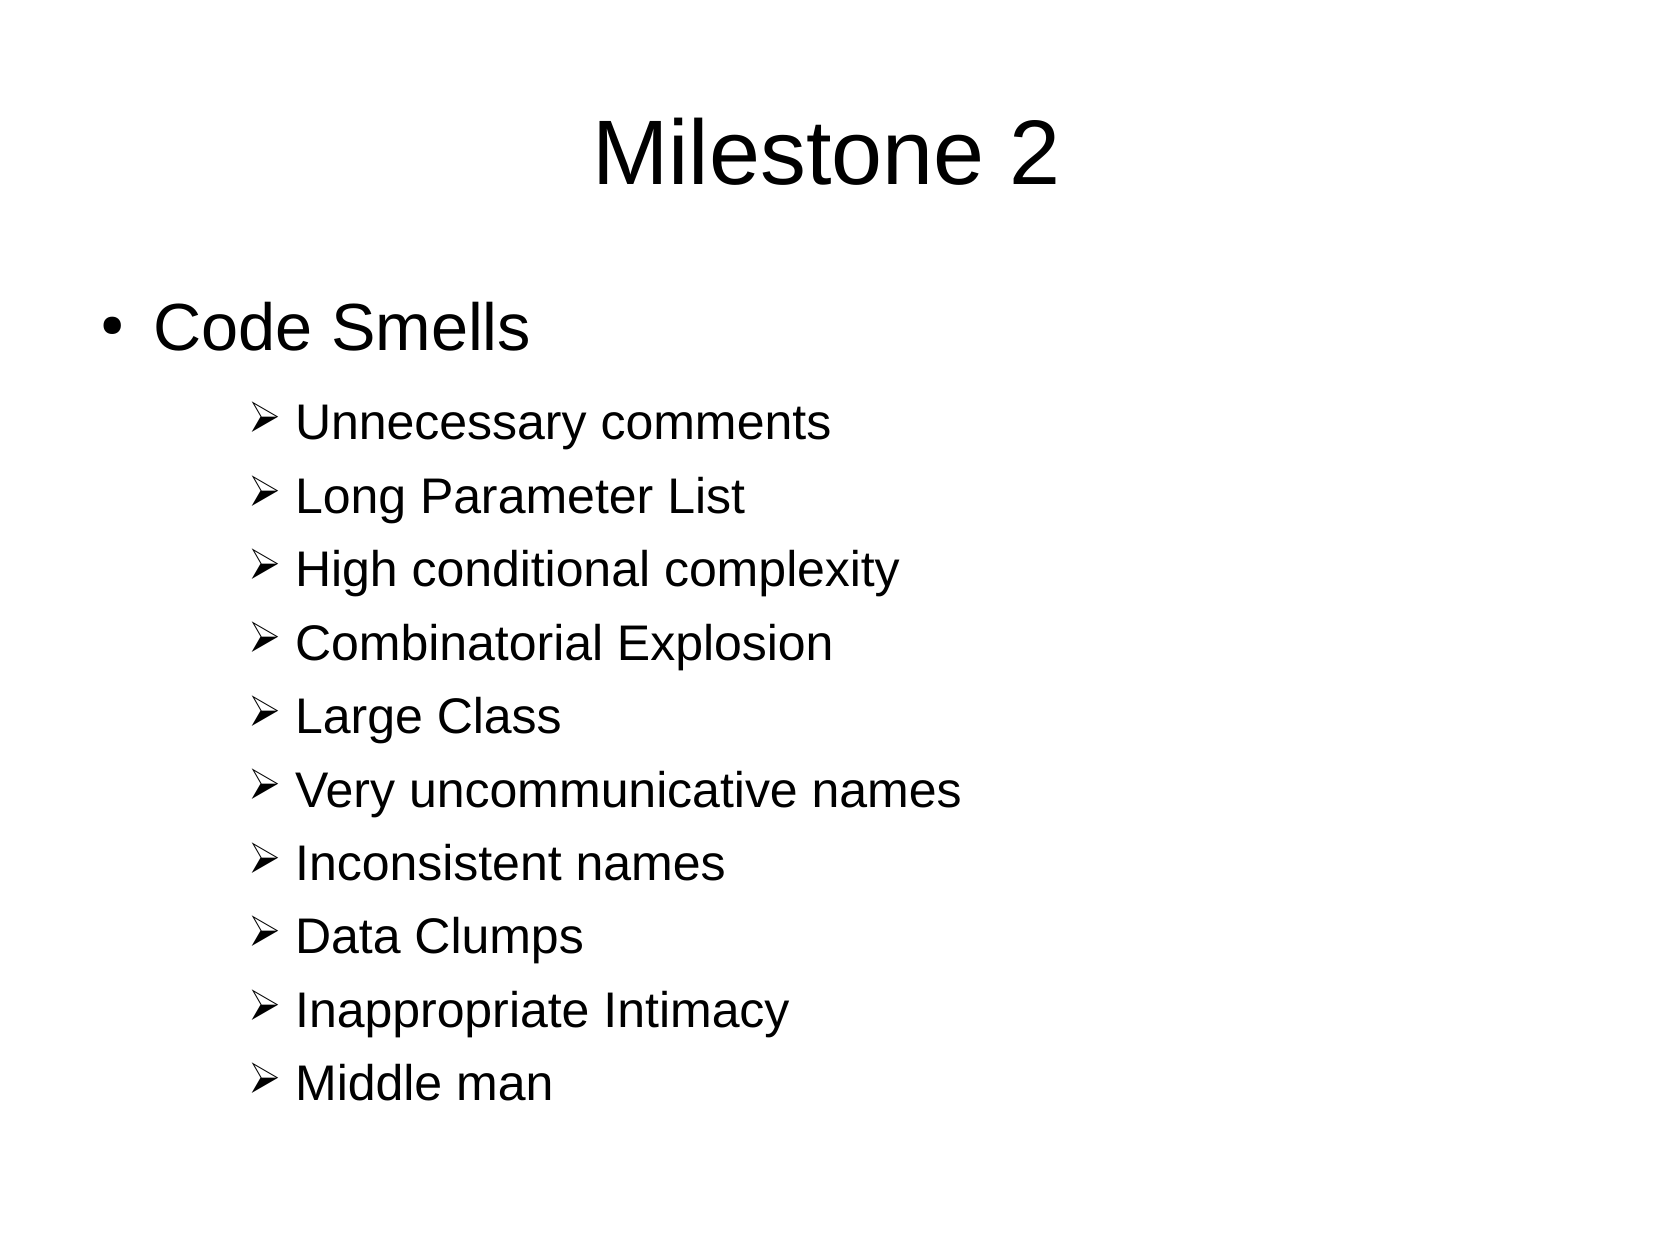

# Milestone 2
Code Smells
Unnecessary comments
Long Parameter List
High conditional complexity
Combinatorial Explosion
Large Class
Very uncommunicative names
Inconsistent names
Data Clumps
Inappropriate Intimacy
Middle man